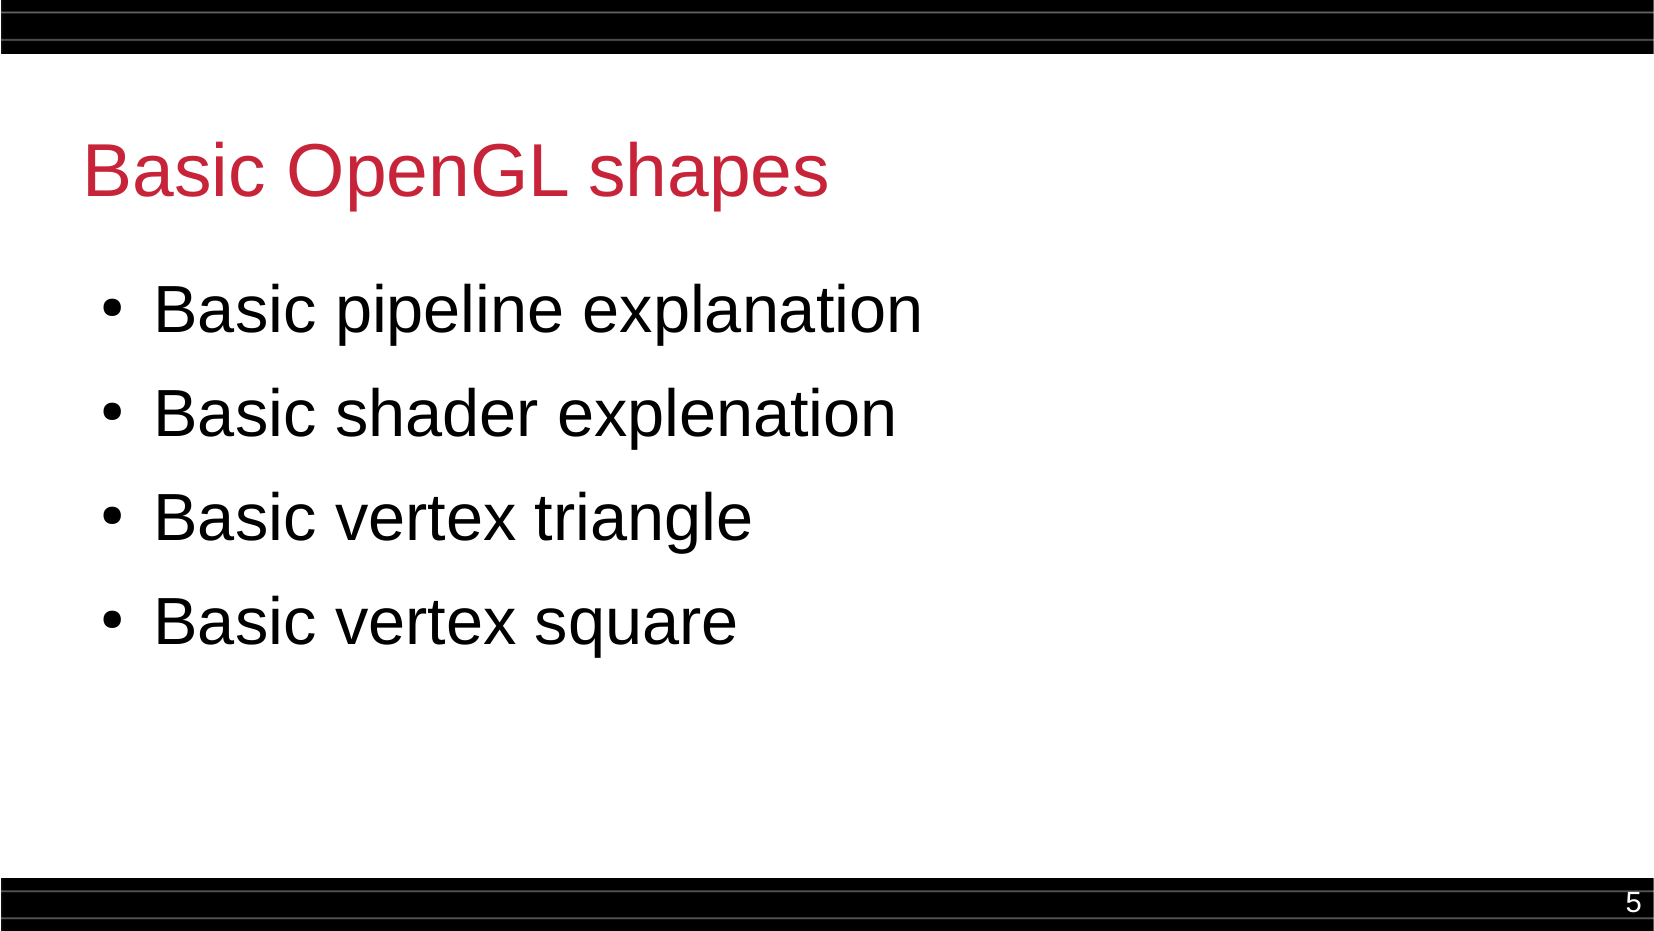

# Basic OpenGL shapes
Basic pipeline explanation
Basic shader explenation
Basic vertex triangle
Basic vertex square